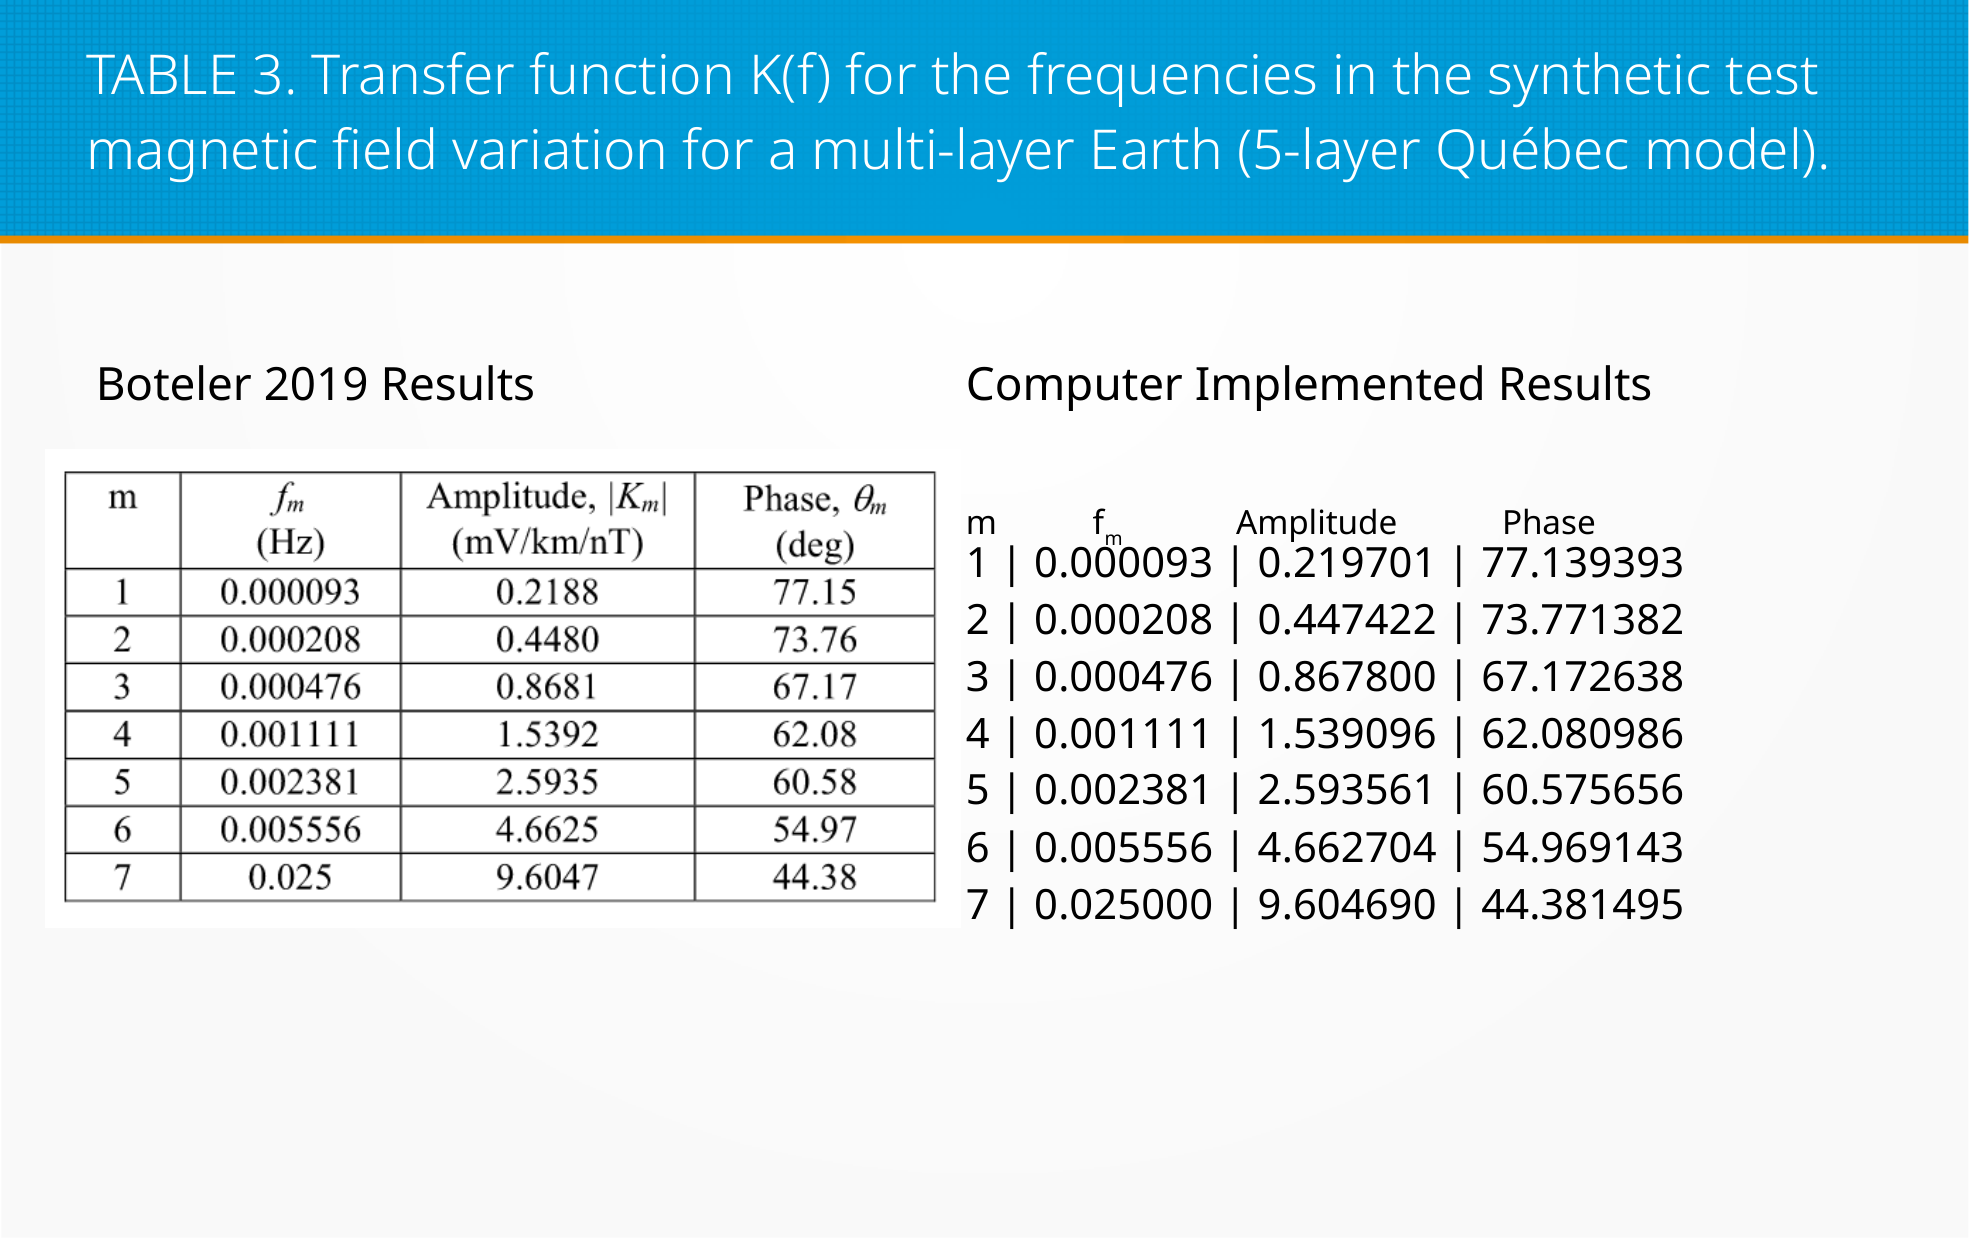

# TABLE 3. Transfer function K(f) for the frequencies in the synthetic test magnetic field variation for a multi-layer Earth (5-layer Québec model).
Boteler 2019 Results
Computer Implemented Results
1 | 0.000093 | 0.219701 | 77.139393
2 | 0.000208 | 0.447422 | 73.771382
3 | 0.000476 | 0.867800 | 67.172638
4 | 0.001111 | 1.539096 | 62.080986
5 | 0.002381 | 2.593561 | 60.575656
6 | 0.005556 | 4.662704 | 54.969143
7 | 0.025000 | 9.604690 | 44.381495
m fm Amplitude Phase